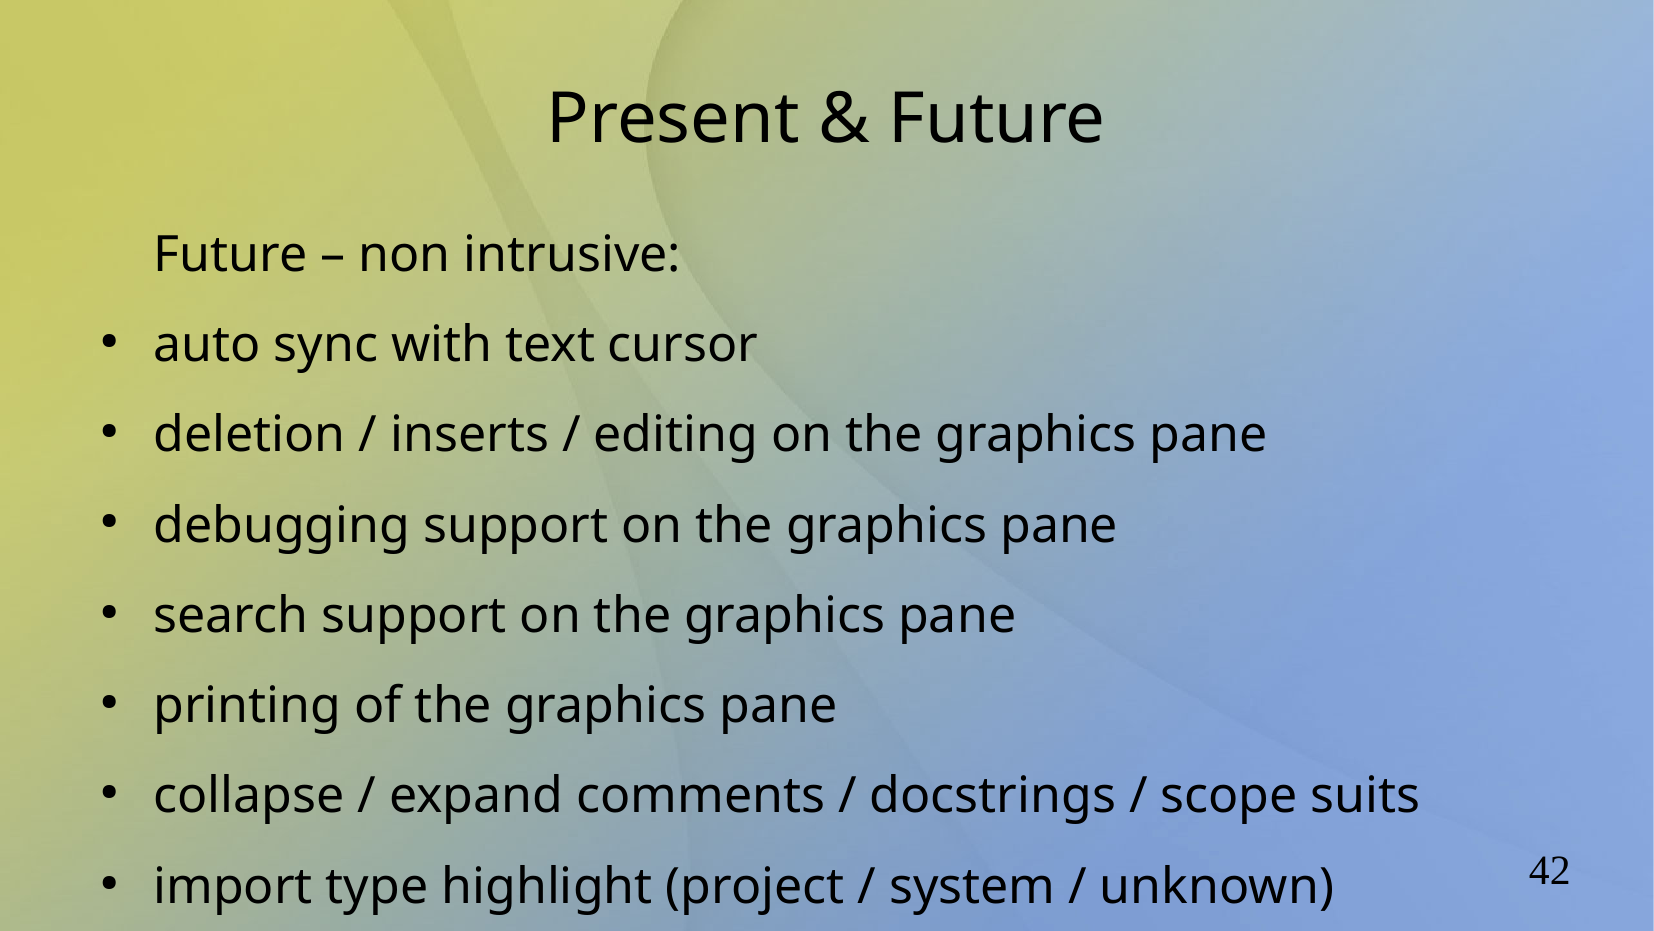

# Present & Future
Future – non intrusive:
auto sync with text cursor
deletion / inserts / editing on the graphics pane
debugging support on the graphics pane
search support on the graphics pane
printing of the graphics pane
collapse / expand comments / docstrings / scope suits
import type highlight (project / system / unknown)
42